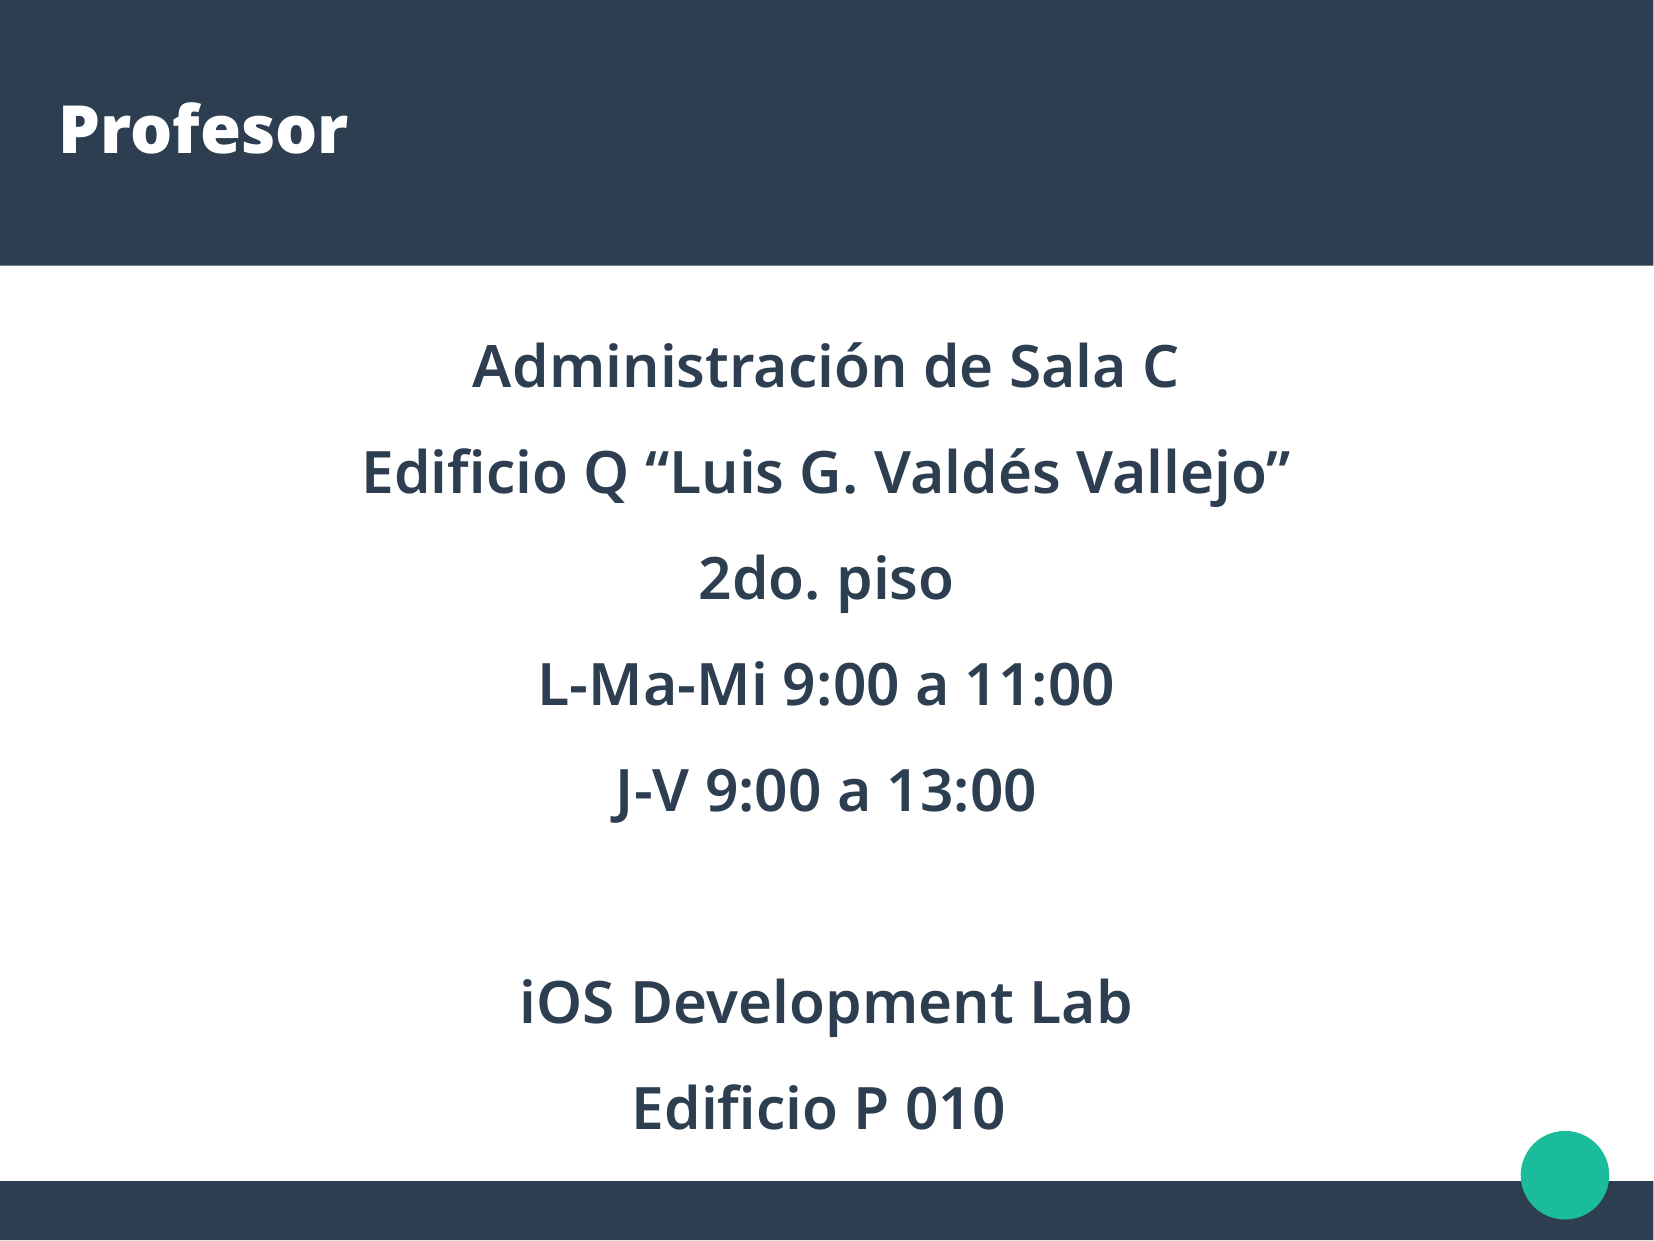

# Profesor
Administración de Sala C
Edificio Q “Luis G. Valdés Vallejo”
2do. piso
L-Ma-Mi 9:00 a 11:00
J-V 9:00 a 13:00
iOS Development Lab
Edificio P 010